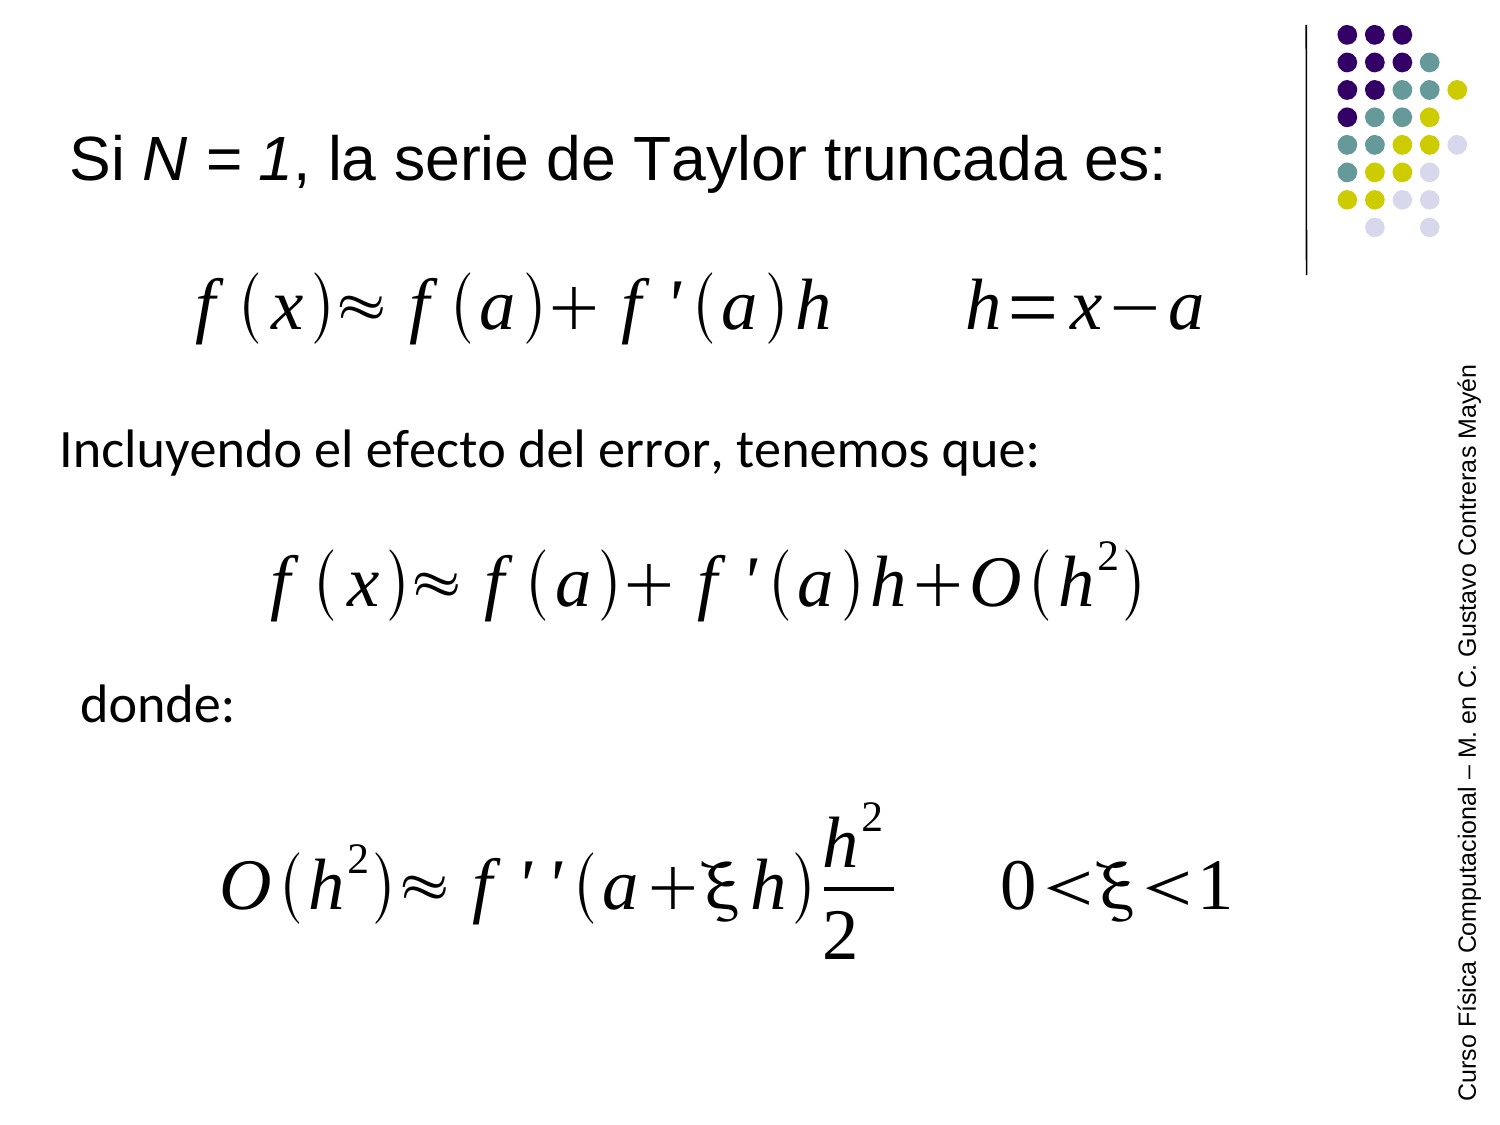

Si N = 1, la serie de Taylor truncada es:
Incluyendo el efecto del error, tenemos que:
donde: